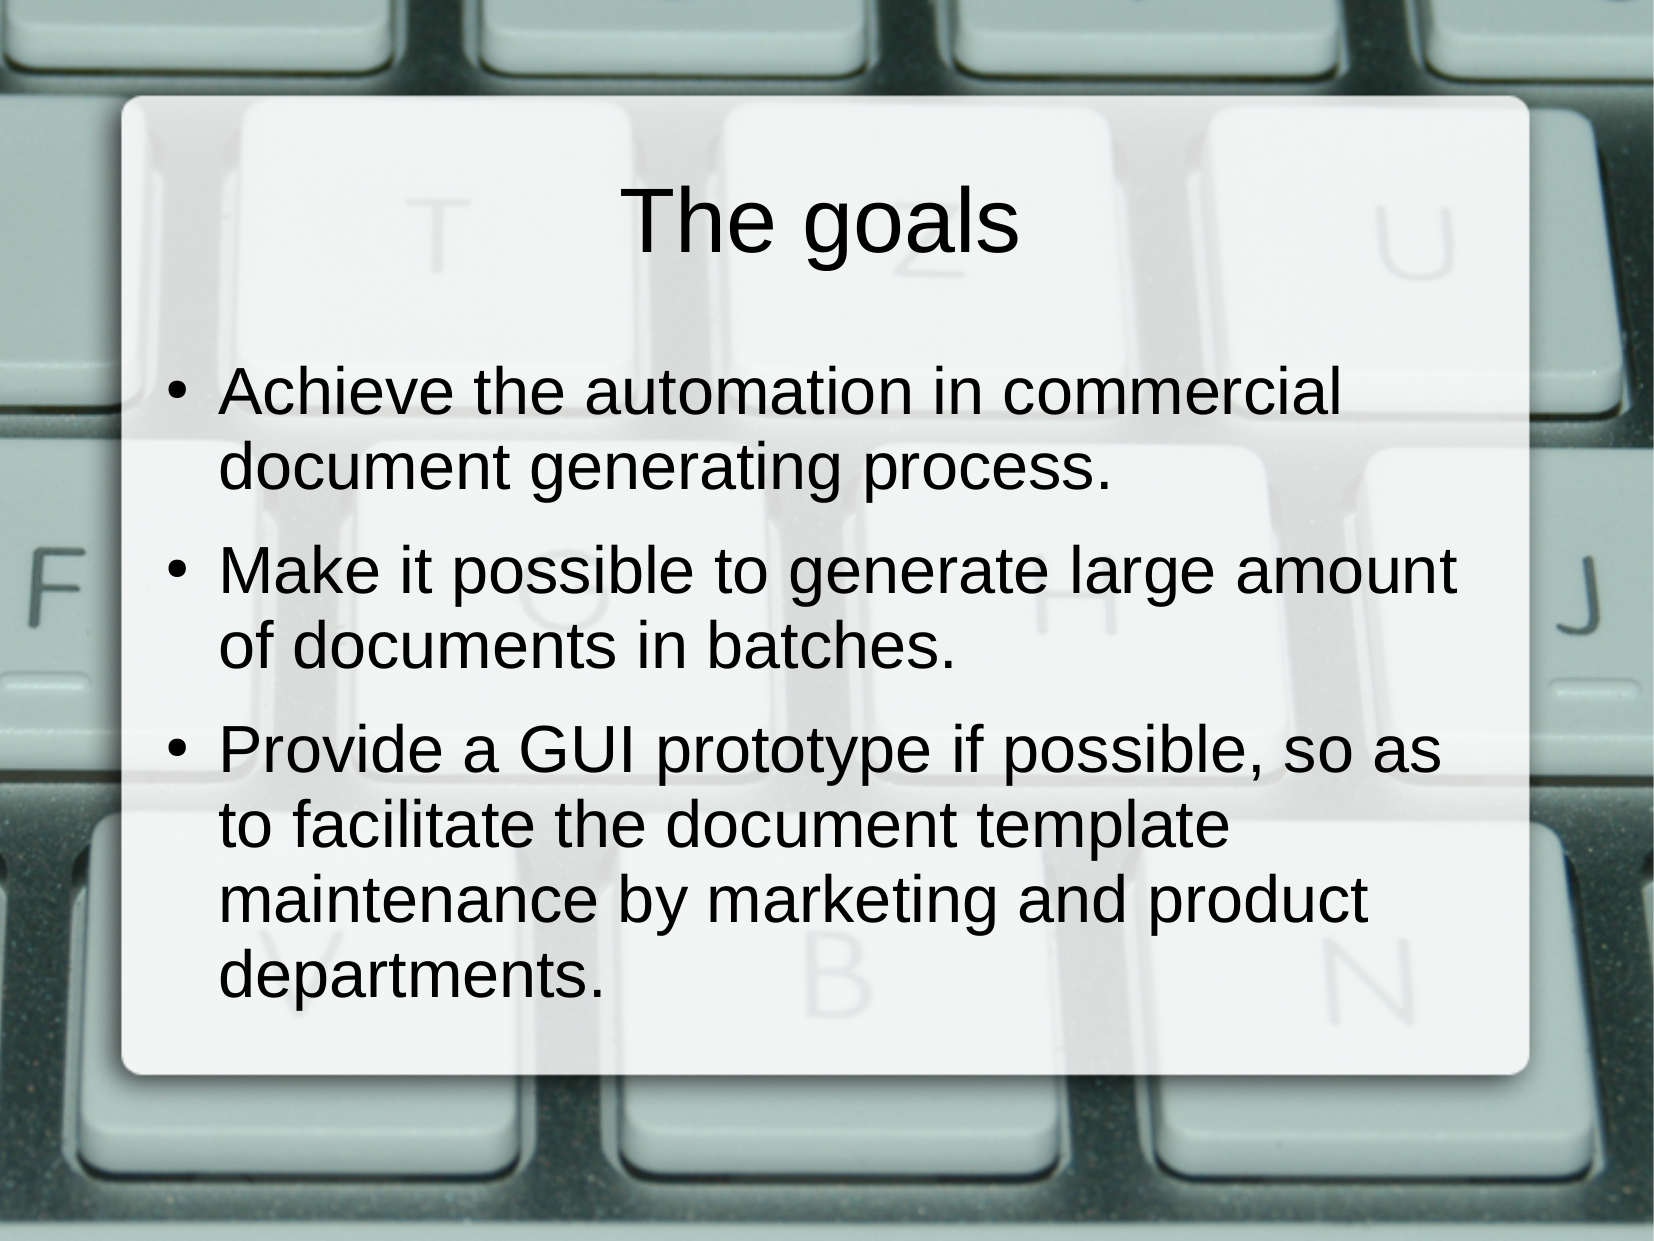

# The goals
Achieve the automation in commercial document generating process.
Make it possible to generate large amount of documents in batches.
Provide a GUI prototype if possible, so as to facilitate the document template maintenance by marketing and product departments.